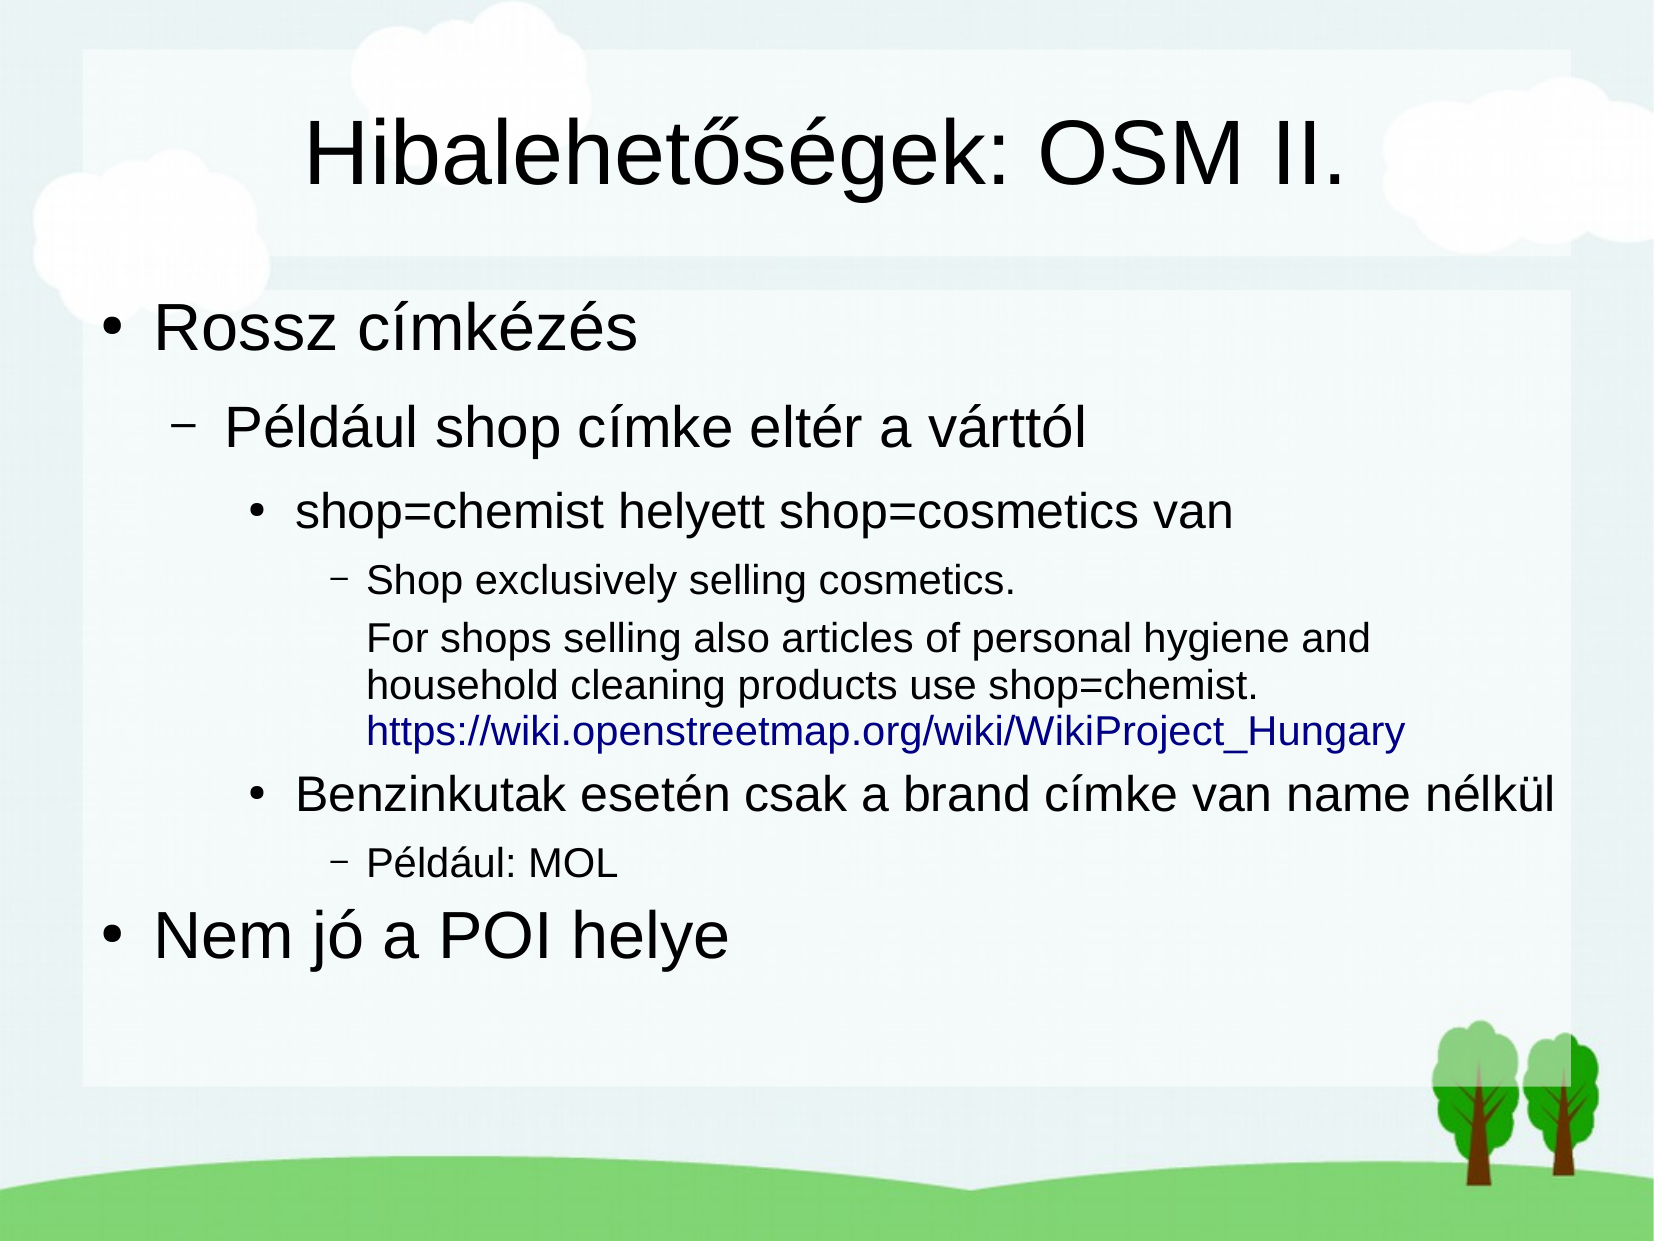

# Hibalehetőségek: OSM II.
Rossz címkézés
Például shop címke eltér a várttól
shop=chemist helyett shop=cosmetics van
Shop exclusively selling cosmetics.
For shops selling also articles of personal hygiene and household cleaning products use shop=chemist.https://wiki.openstreetmap.org/wiki/WikiProject_Hungary
Benzinkutak esetén csak a brand címke van name nélkül
Például: MOL
Nem jó a POI helye